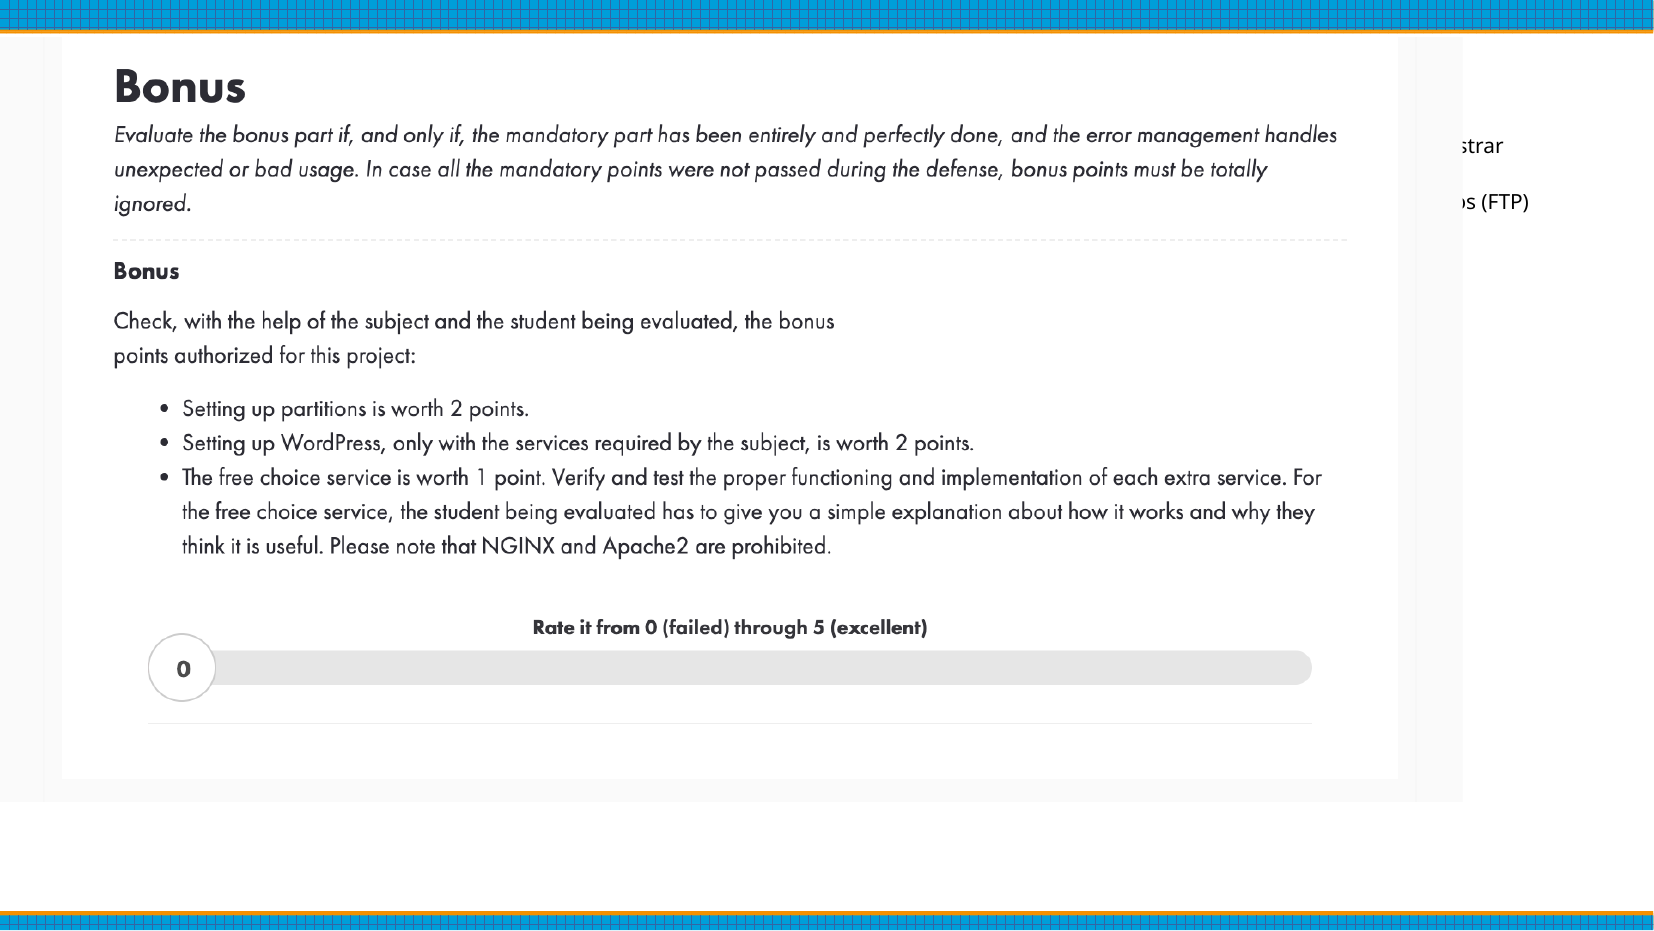

Lighttpd servidor web
Mariadb es unabase de datos
Phpmyadmin aplicacion web para administrar DDBB
Wordpress istema de gesion de contenidos (FTP)
LiteSpeed software de servidor web
Para entrar en Madirdb:
Sudo mysql -u root -p
SHOW DATABASES;
https://localhost:7080/wp-admin/setup-config.php